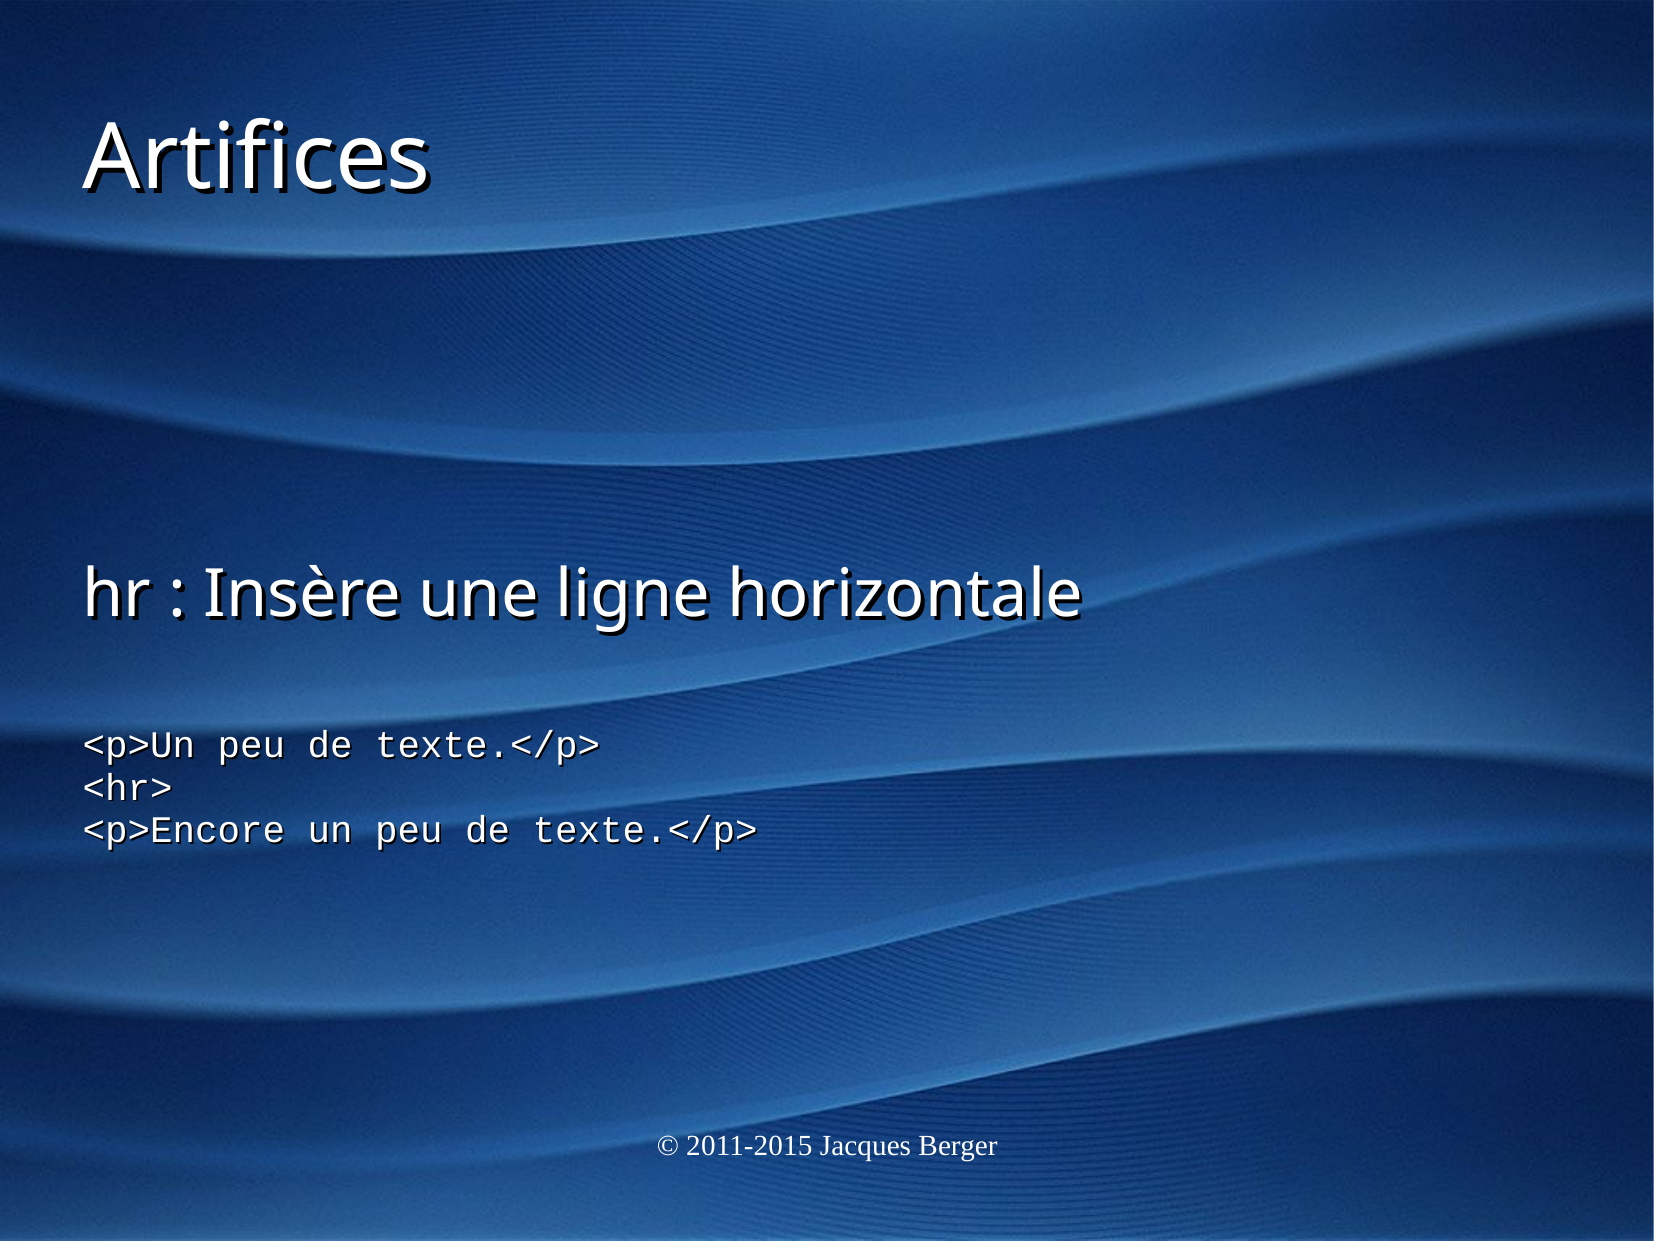

# Artifices
hr : Insère une ligne horizontale
<p>Un peu de texte.</p>
<hr>
<p>Encore un peu de texte.</p>
© 2011-2015 Jacques Berger